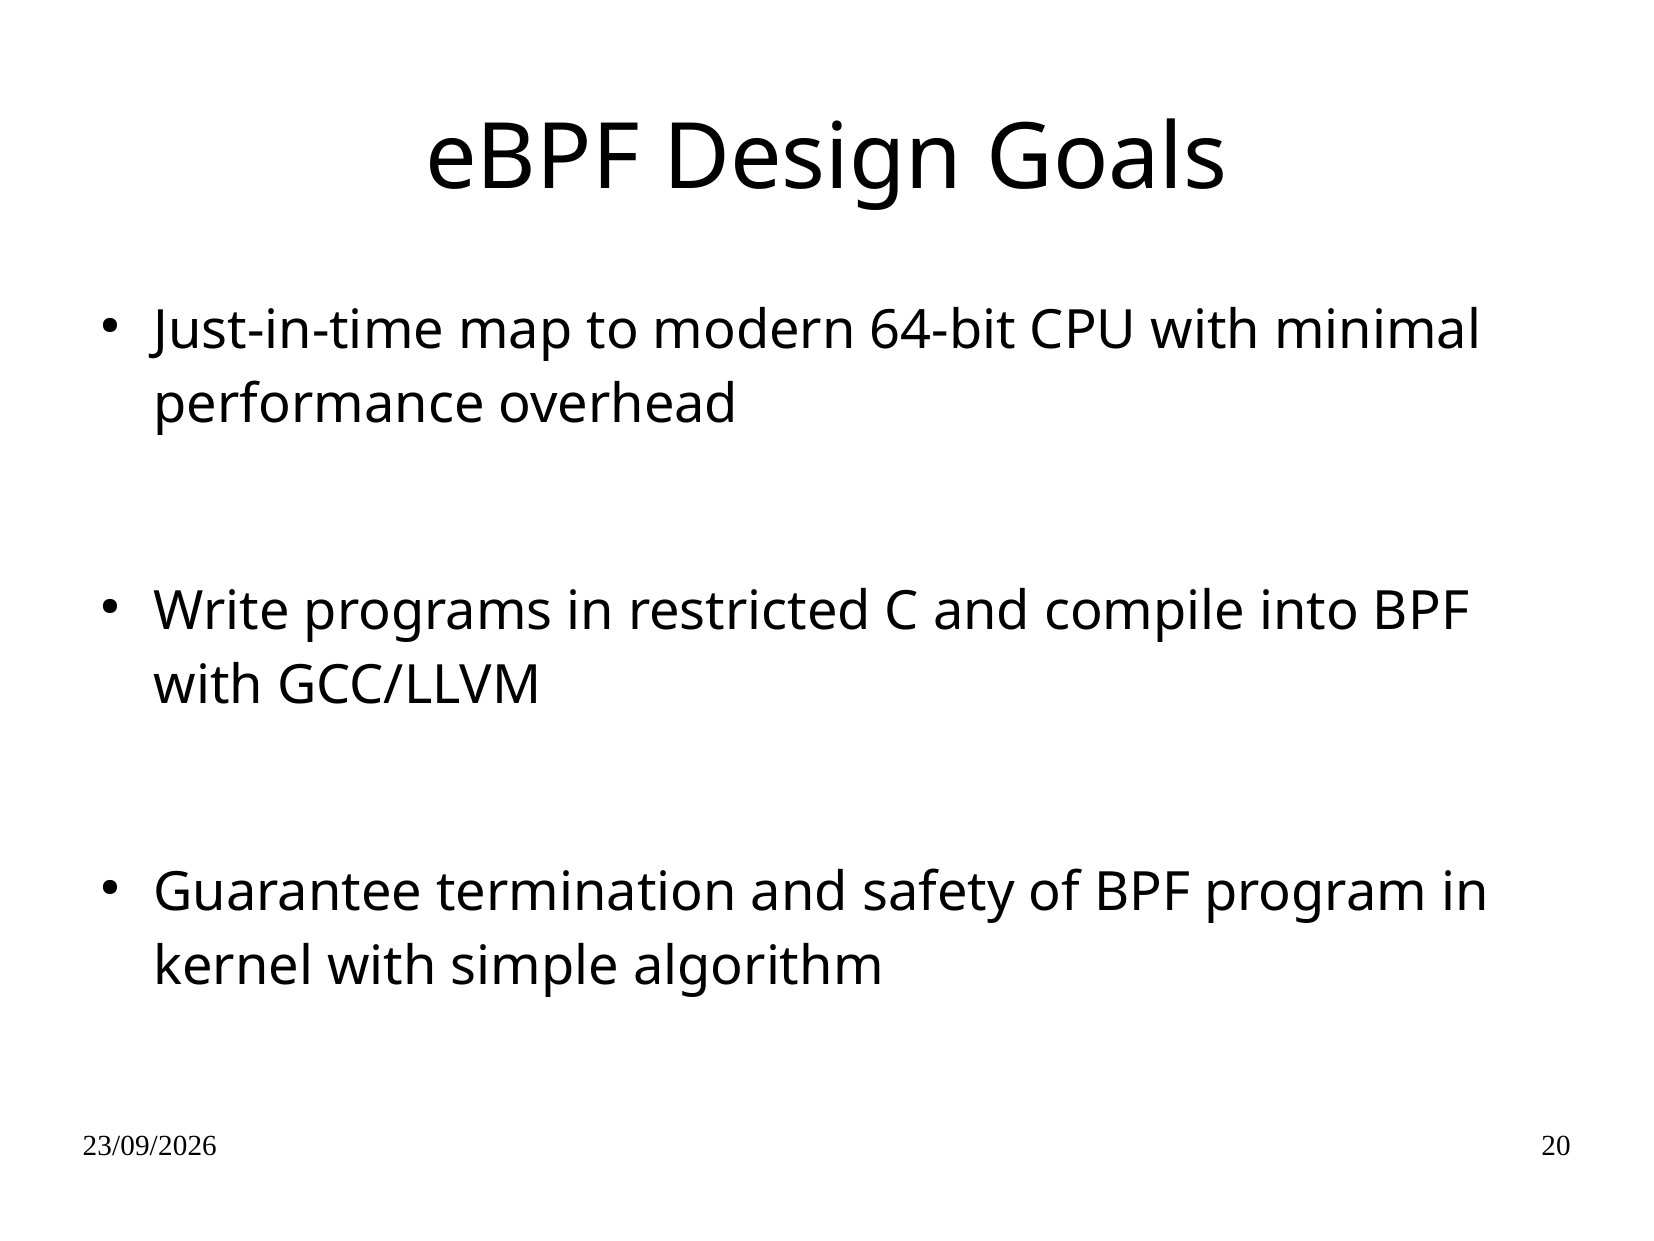

# eBPF Design Goals
Just-in-time map to modern 64-bit CPU with minimal performance overhead
Write programs in restricted C and compile into BPF with GCC/LLVM
Guarantee termination and safety of BPF program in kernel with simple algorithm
20